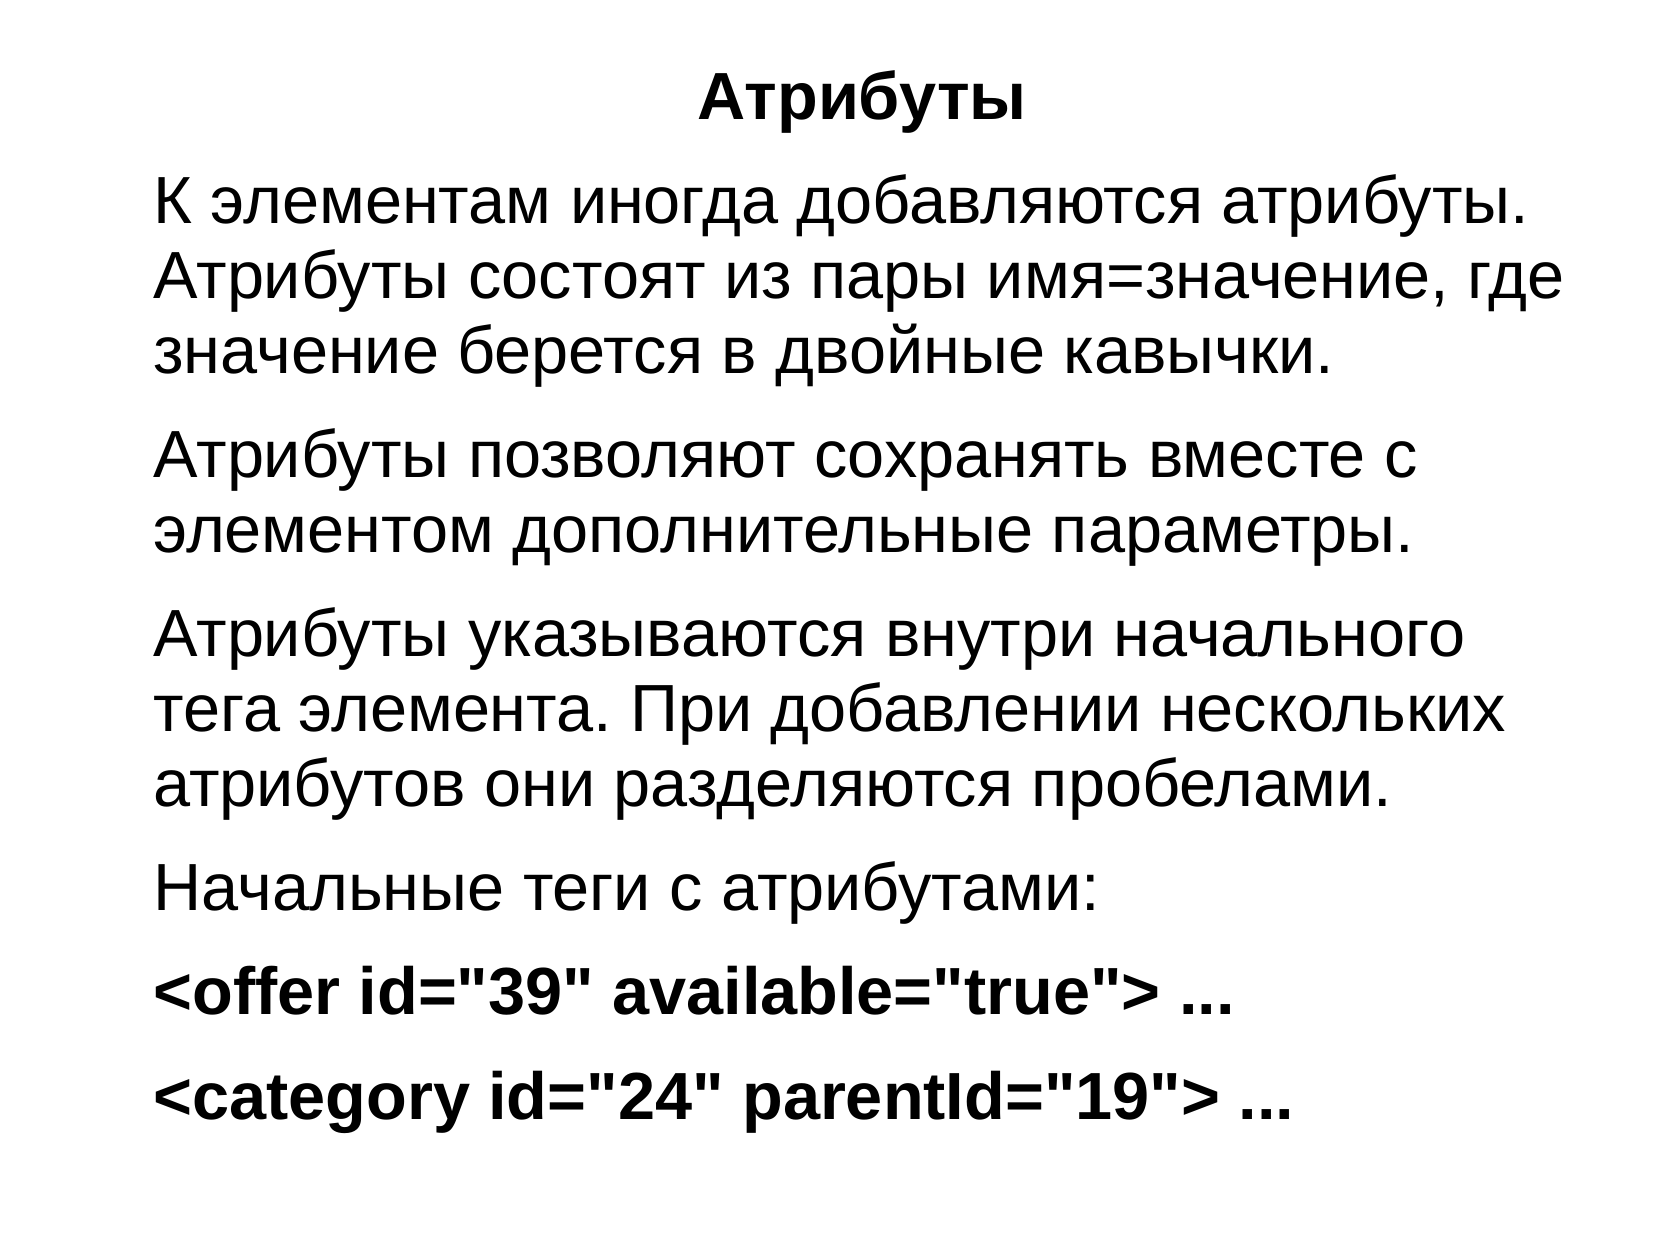

# Атрибуты
К элементам иногда добавляются атрибуты. Атрибуты состоят из пары имя=значение, где значение берется в двойные кавычки.
Атрибуты позволяют сохранять вместе с элементом дополнительные параметры.
Атрибуты указываются внутри начального тега элемента. При добавлении нескольких атрибутов они разделяются пробелами.
Начальные теги с атрибутами:
<offer id="39" available="true"> ...
<category id="24" parentId="19"> ...